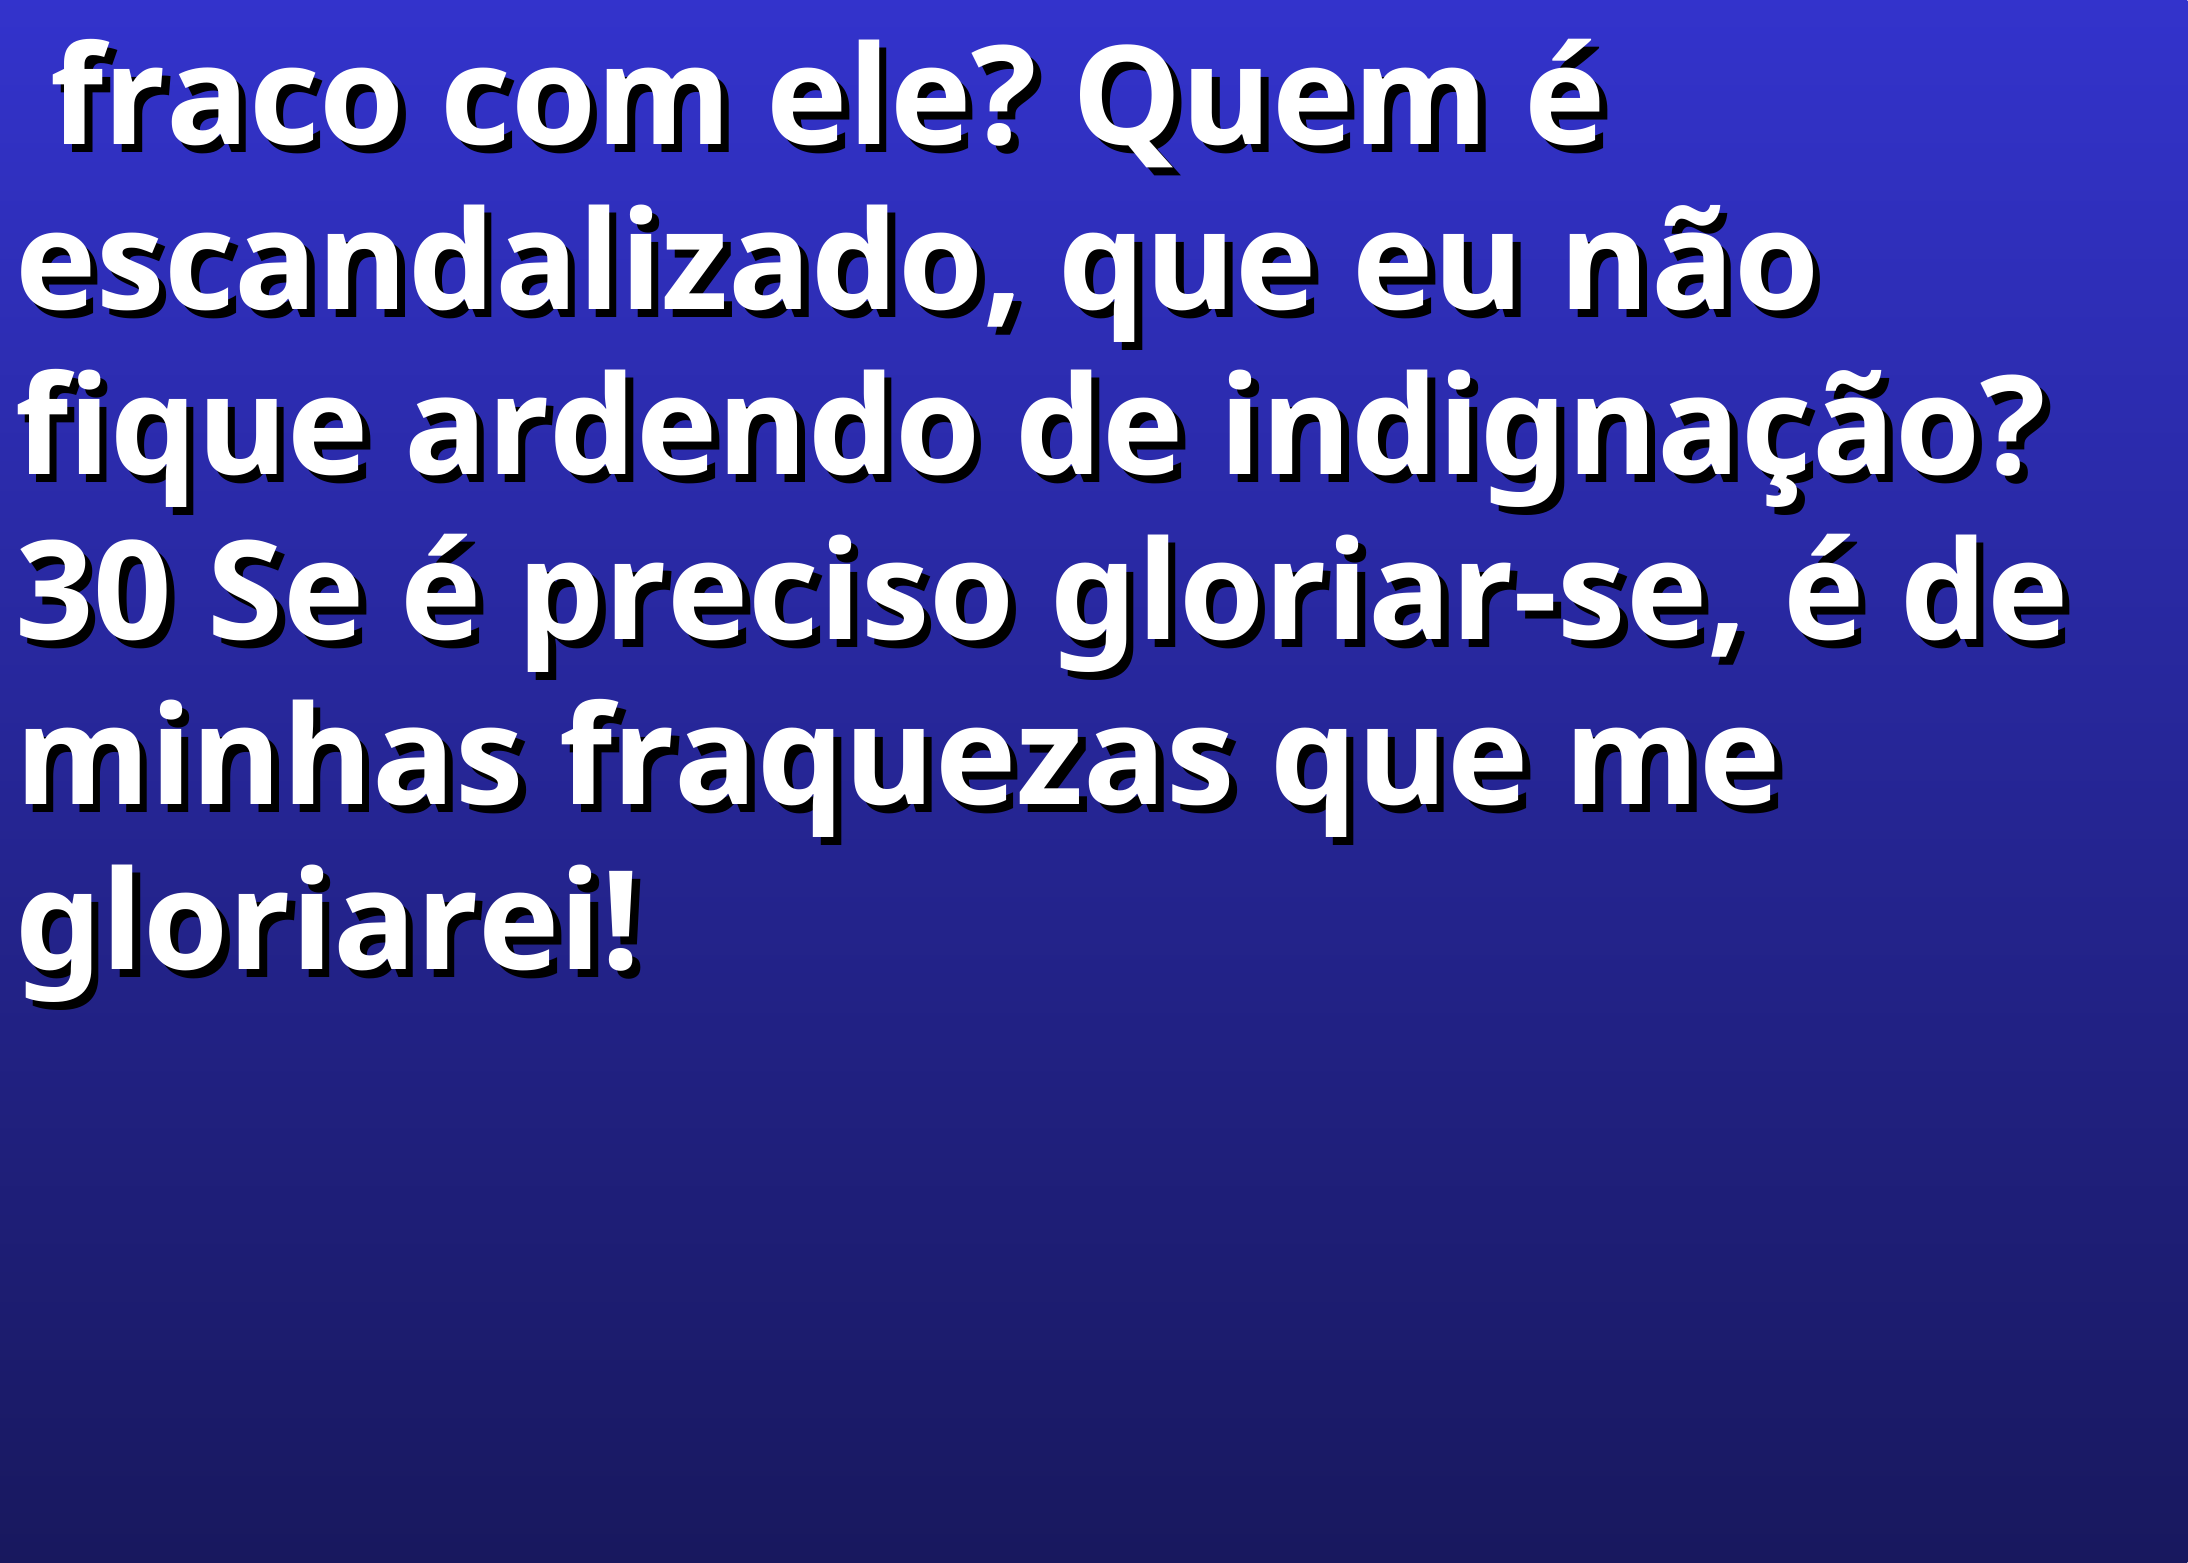

fraco com ele? Quem é escandalizado, que eu não fique ardendo de indignação? 30 Se é preciso gloriar-se, é de minhas fraquezas que me gloriarei!